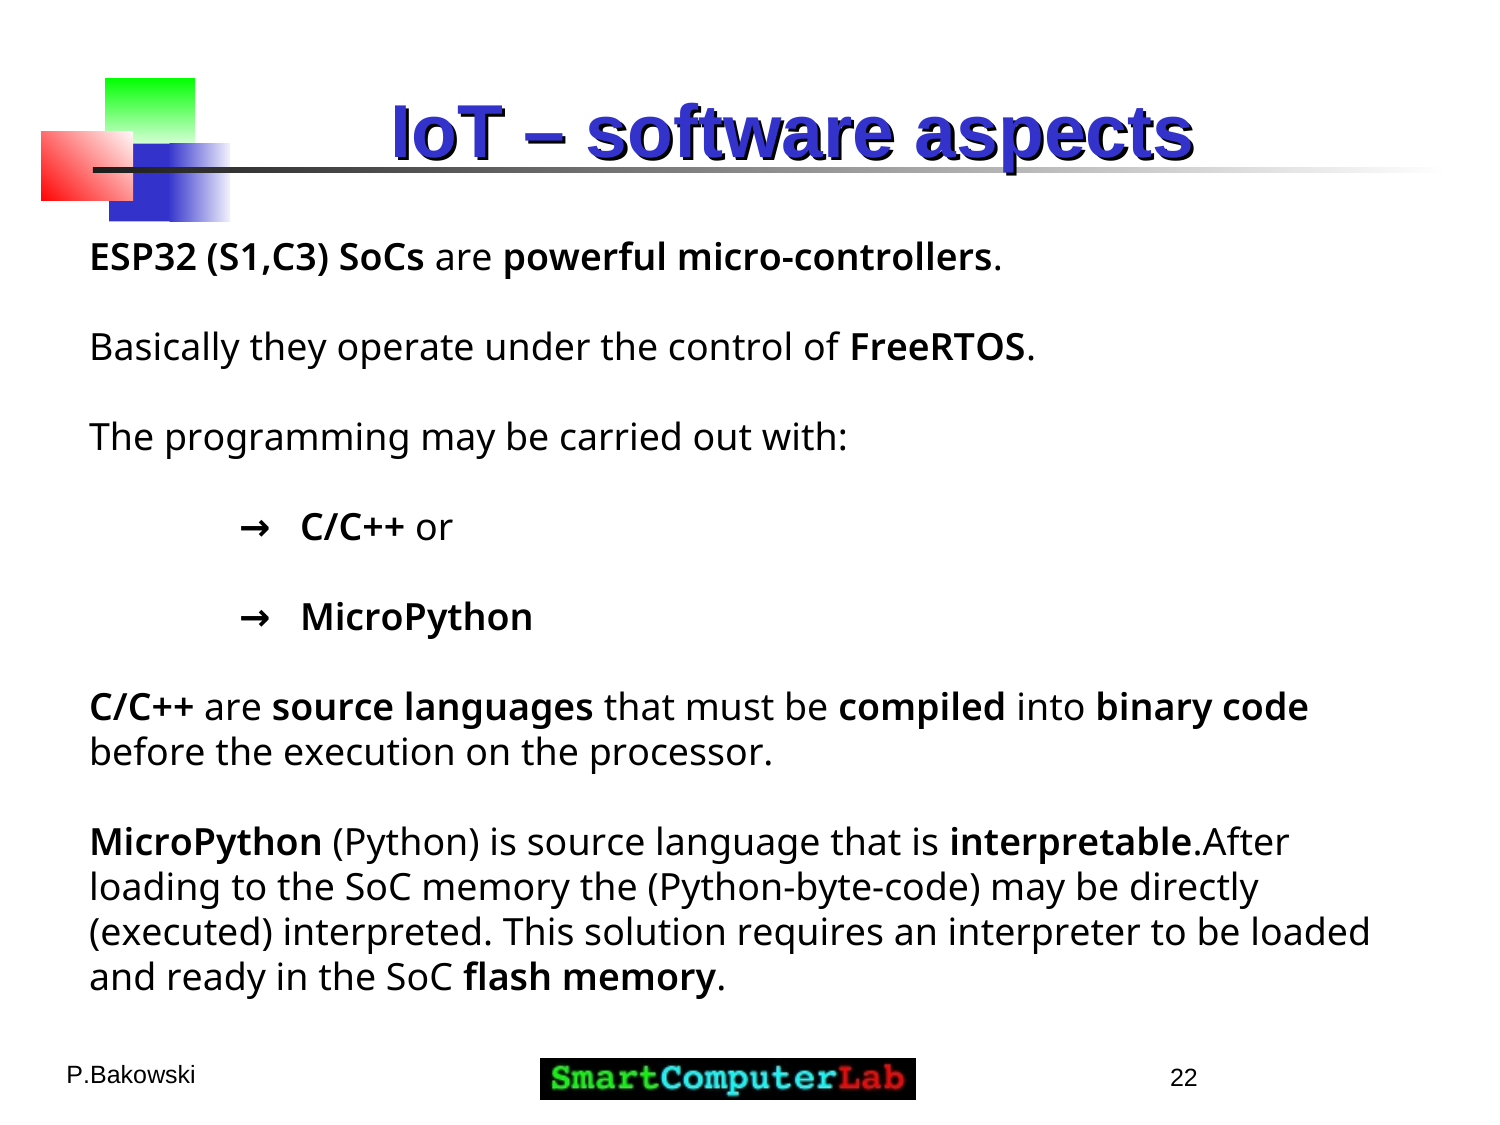

# IoT – software aspects
ESP32 (S1,C3) SoCs are powerful micro-controllers.
Basically they operate under the control of FreeRTOS.
The programming may be carried out with:
		→ C/C++ or
		→ MicroPython
C/C++ are source languages that must be compiled into binary code before the execution on the processor.
MicroPython (Python) is source language that is interpretable.After loading to the SoC memory the (Python-byte-code) may be directly (executed) interpreted. This solution requires an interpreter to be loaded and ready in the SoC flash memory.
22